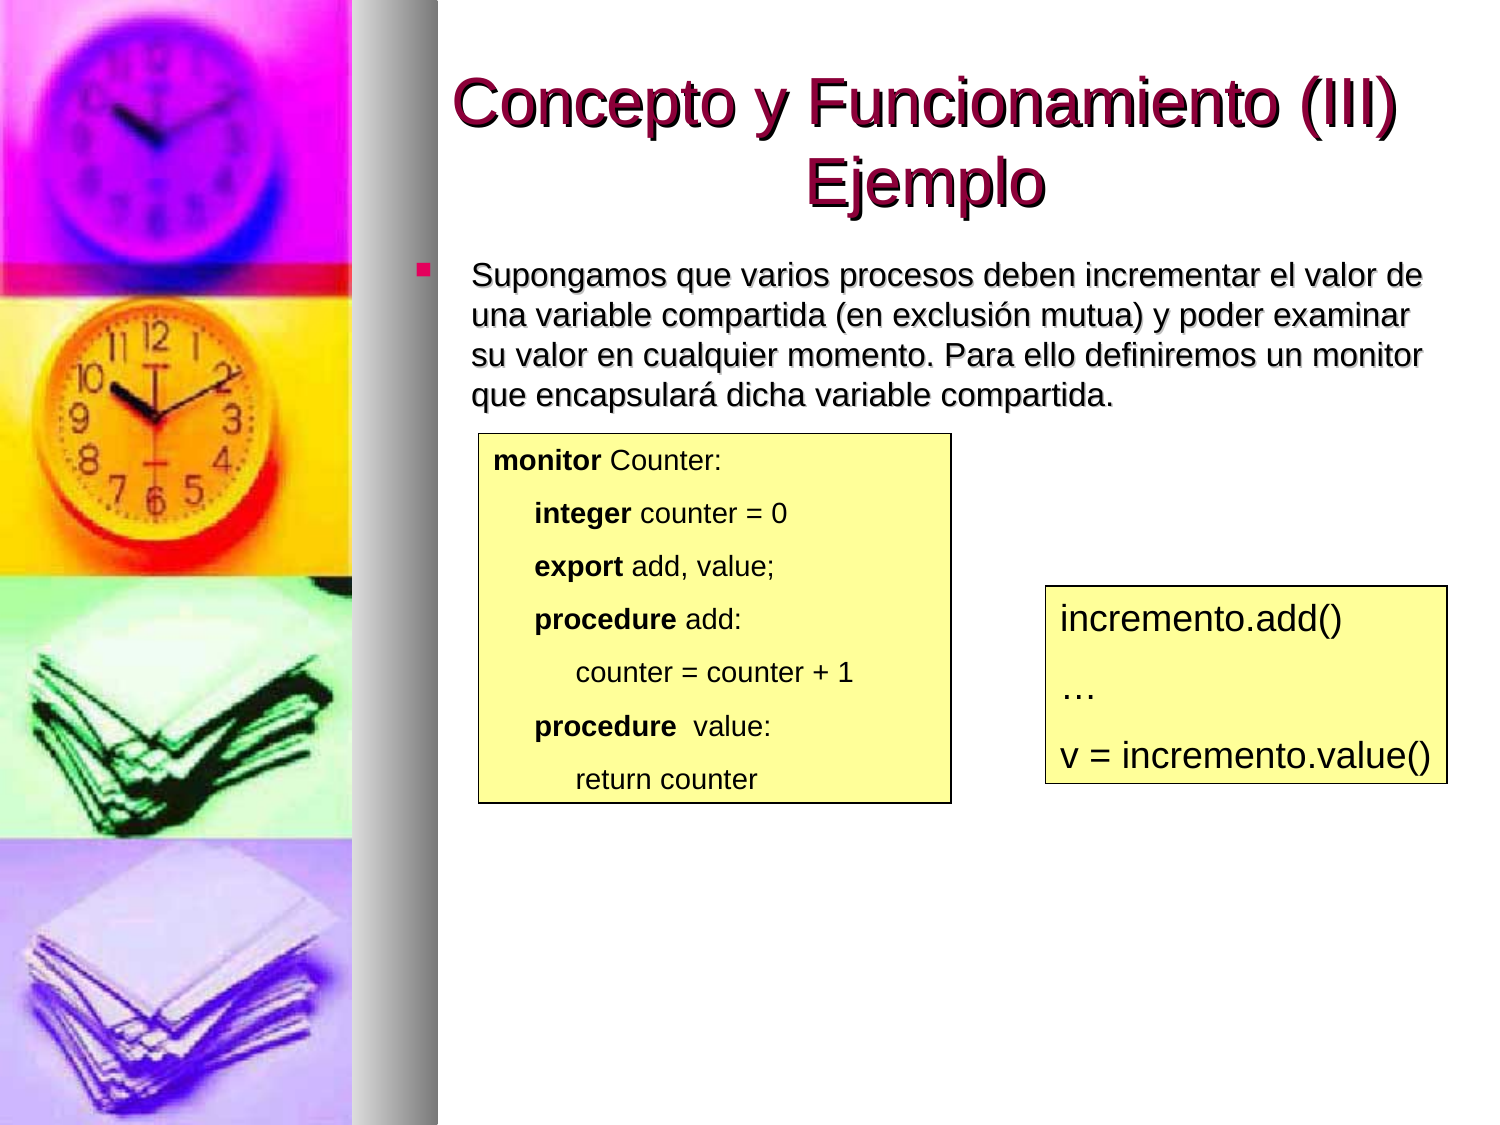

# Concepto y Funcionamiento (III) Ejemplo
Supongamos que varios procesos deben incrementar el valor de una variable compartida (en exclusión mutua) y poder examinar su valor en cualquier momento. Para ello definiremos un monitor que encapsulará dicha variable compartida.
monitor Counter:
 integer counter = 0
 export add, value;
 procedure add:
 counter = counter + 1
 procedure value:
 return counter
incremento.add()
…
v = incremento.value()